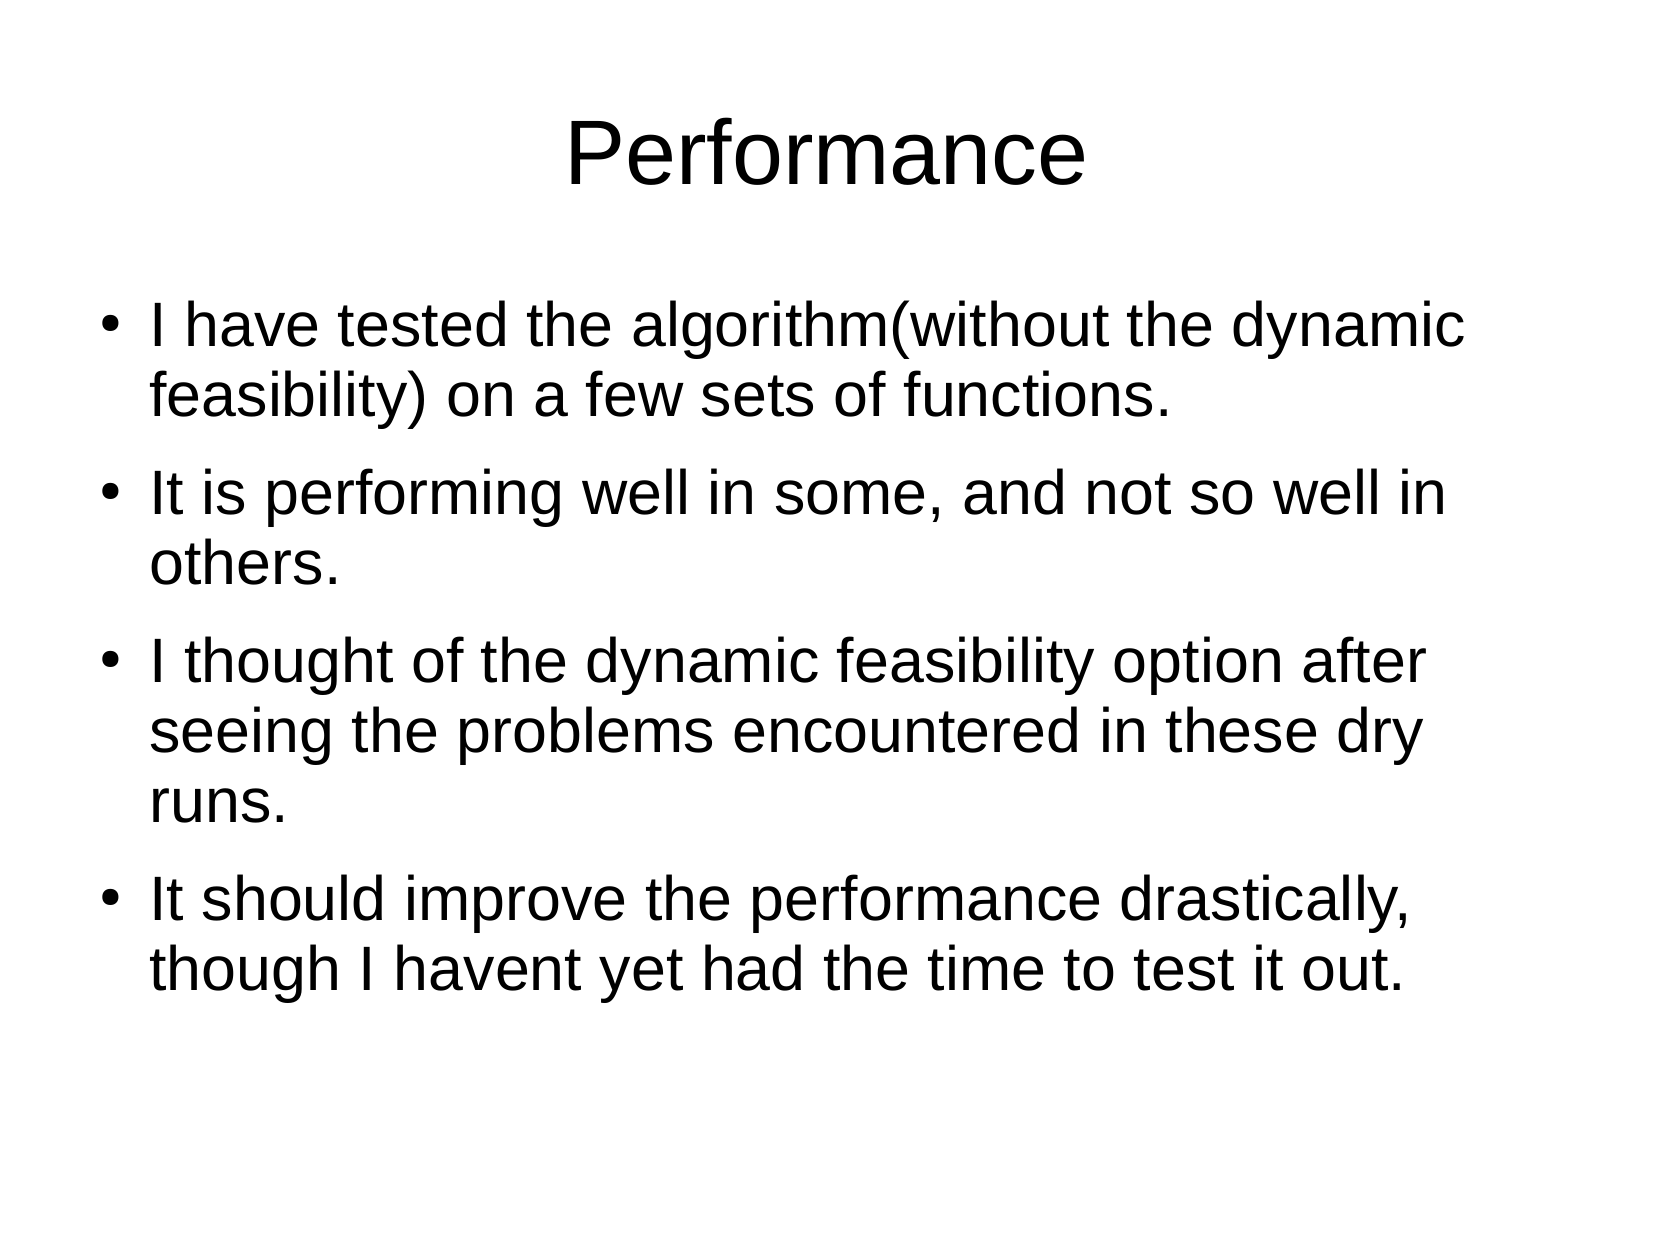

# Performance
I have tested the algorithm(without the dynamic feasibility) on a few sets of functions.
It is performing well in some, and not so well in others.
I thought of the dynamic feasibility option after seeing the problems encountered in these dry runs.
It should improve the performance drastically, though I havent yet had the time to test it out.